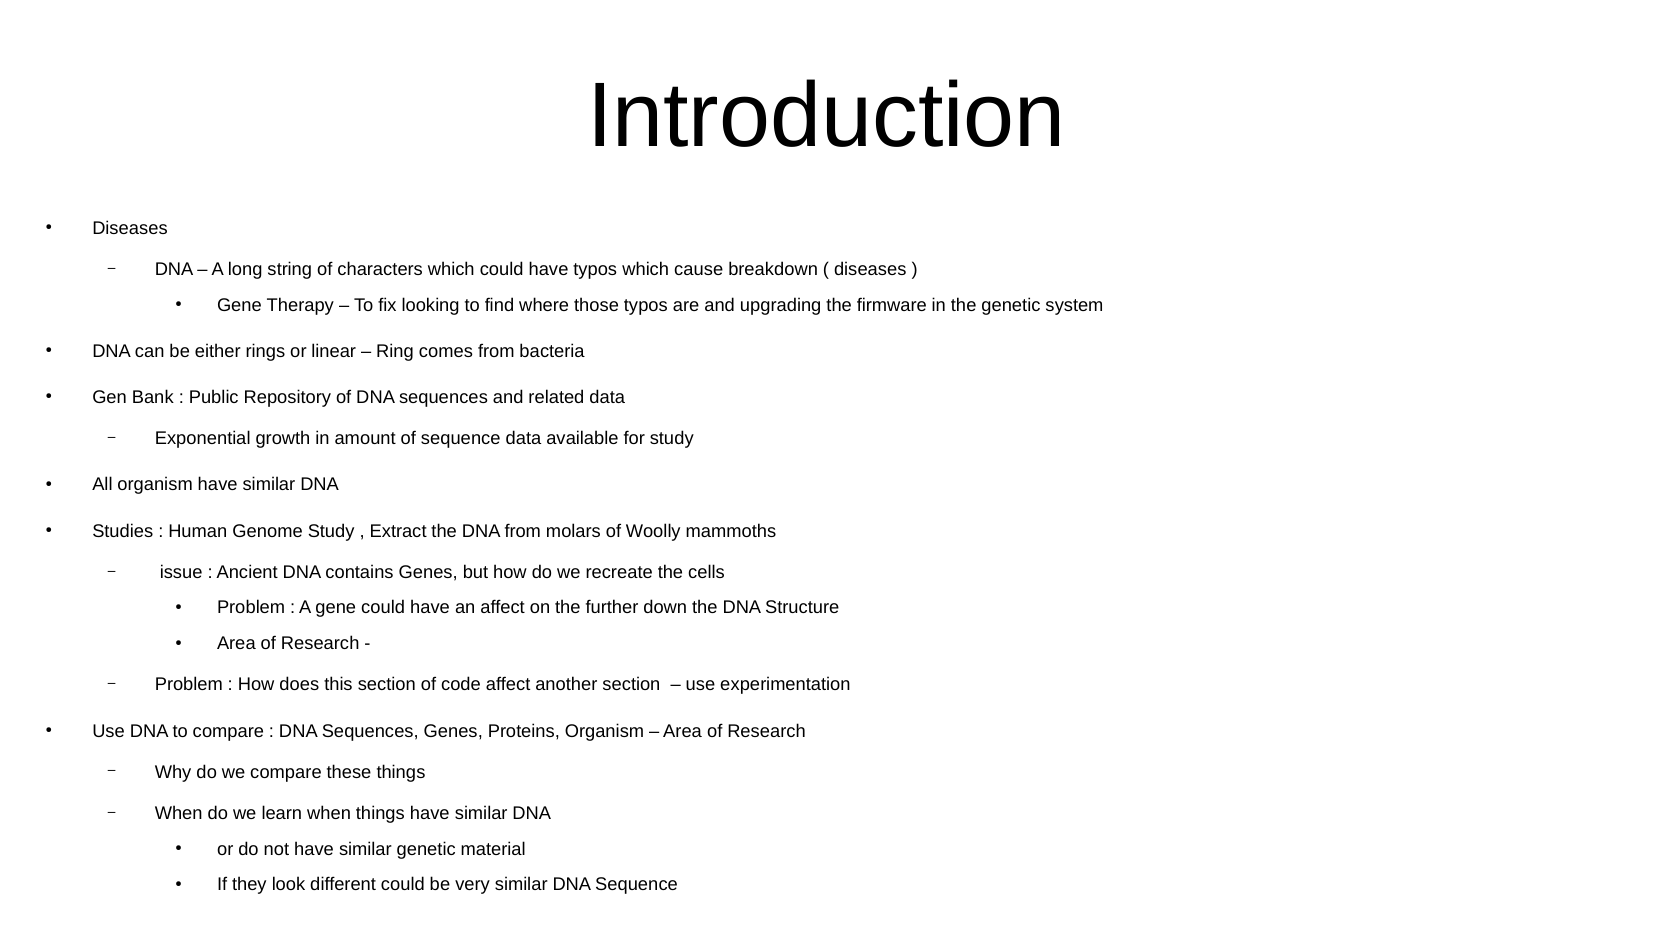

# Introduction
Diseases
DNA – A long string of characters which could have typos which cause breakdown ( diseases )
Gene Therapy – To fix looking to find where those typos are and upgrading the firmware in the genetic system
DNA can be either rings or linear – Ring comes from bacteria
Gen Bank : Public Repository of DNA sequences and related data
Exponential growth in amount of sequence data available for study
All organism have similar DNA
Studies : Human Genome Study , Extract the DNA from molars of Woolly mammoths
 issue : Ancient DNA contains Genes, but how do we recreate the cells
Problem : A gene could have an affect on the further down the DNA Structure
Area of Research -
Problem : How does this section of code affect another section – use experimentation
Use DNA to compare : DNA Sequences, Genes, Proteins, Organism – Area of Research
Why do we compare these things
When do we learn when things have similar DNA
or do not have similar genetic material
If they look different could be very similar DNA Sequence